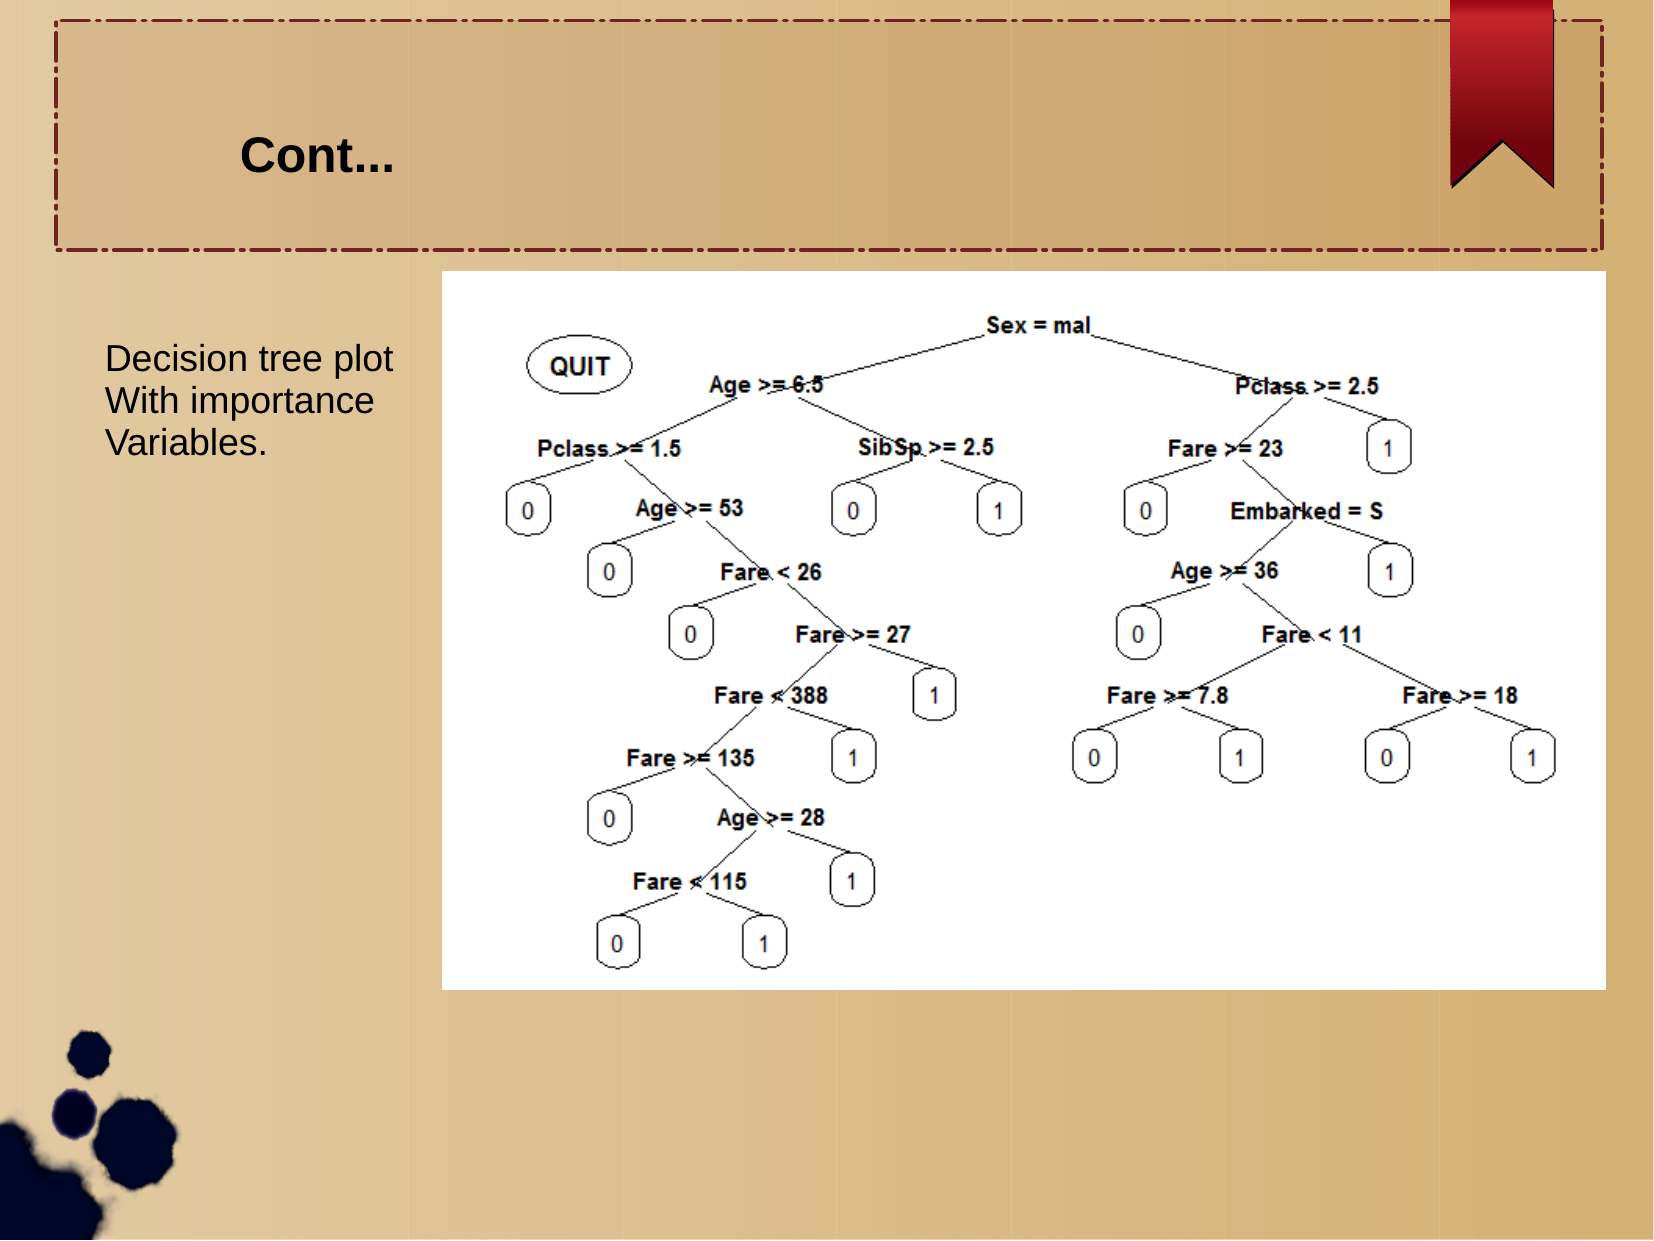

Cont...
Decision tree plot
With importance
Variables.